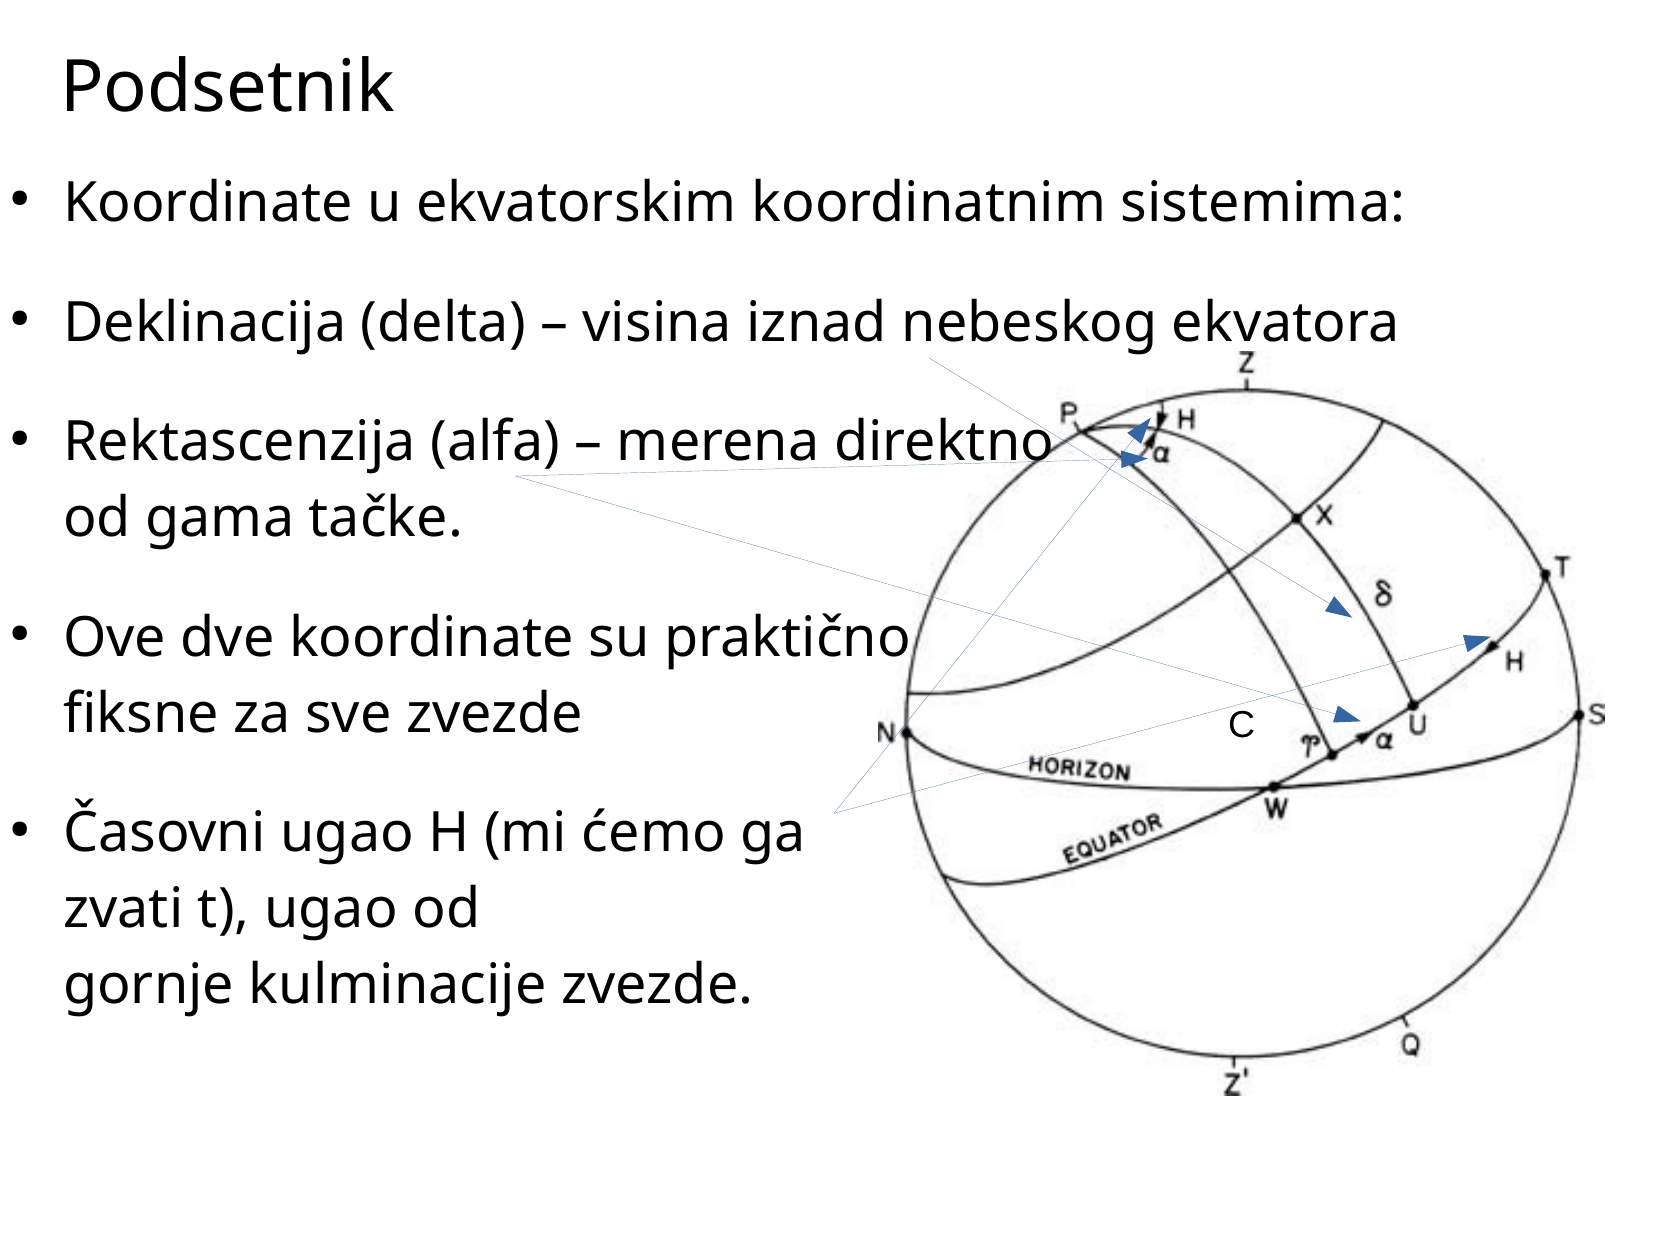

# Podsetnik
Koordinate u ekvatorskim koordinatnim sistemima:
Deklinacija (delta) – visina iznad nebeskog ekvatora
Rektascenzija (alfa) – merena direktno
od gama tačke.
Ove dve koordinate su praktično
fiksne za sve zvezde
Časovni ugao H (mi ćemo ga
zvati t), ugao od
gornje kulminacije zvezde.
C